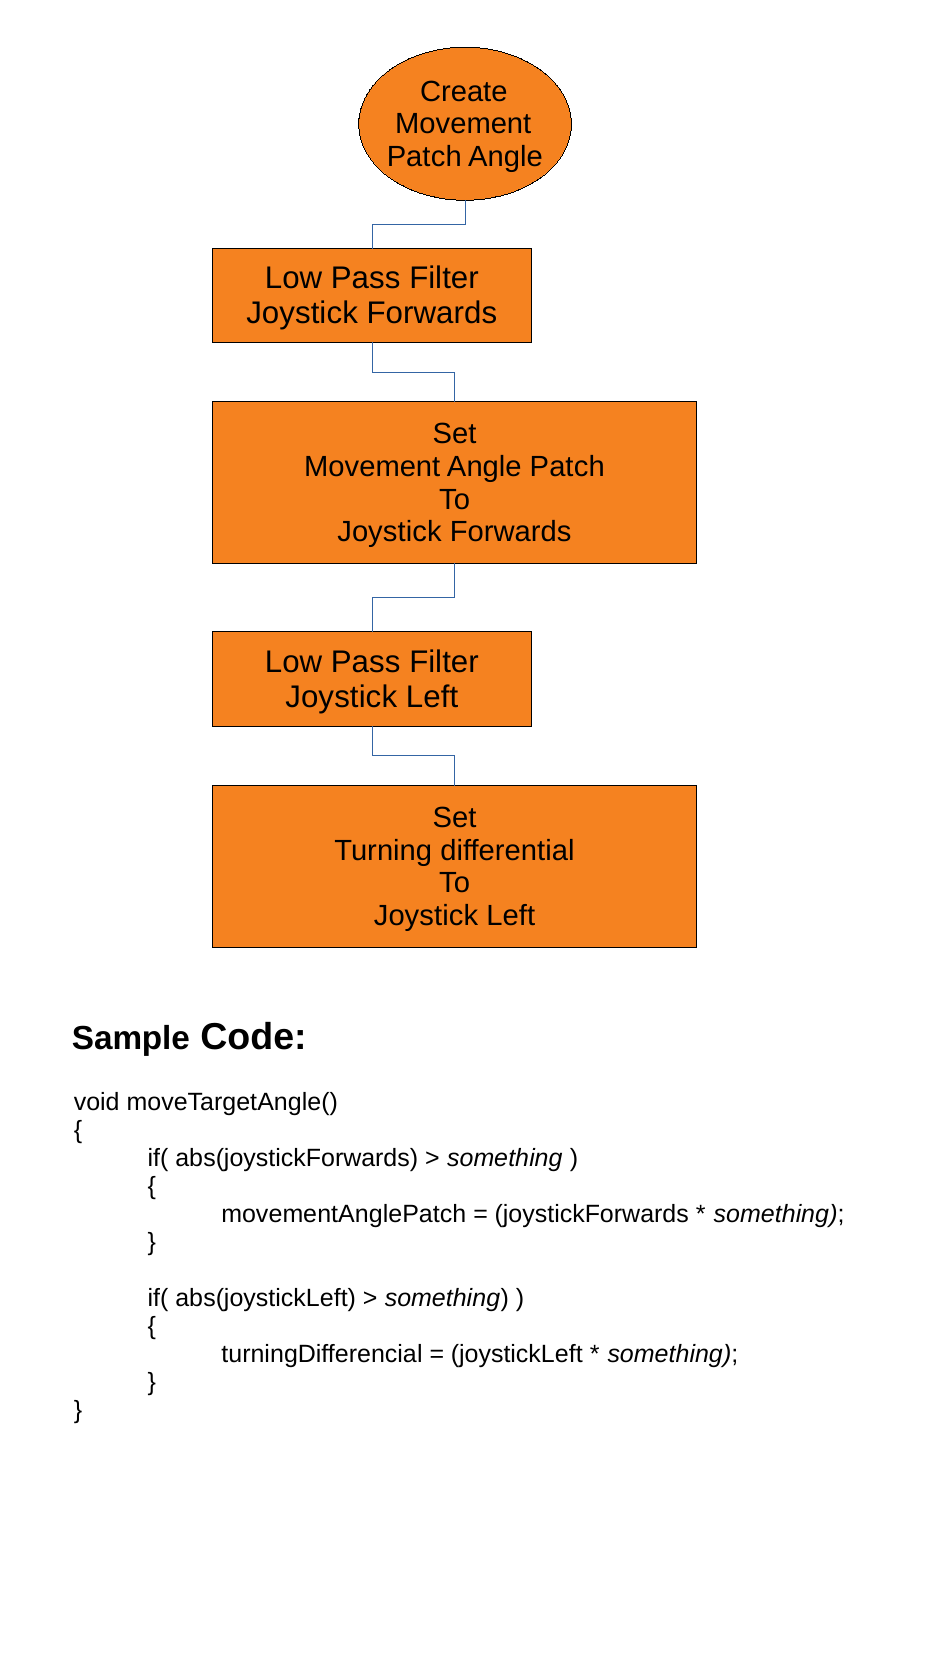

Create
 Movement
Patch Angle
Low Pass Filter
Joystick Forwards
Set
Movement Angle Patch
To
Joystick Forwards
Low Pass Filter
Joystick Left
Set
Turning differential
To
Joystick Left
Sample Code:
void moveTargetAngle()
{
	if( abs(joystickForwards) > something )
	{
		movementAnglePatch = (joystickForwards * something);
	}
	if( abs(joystickLeft) > something) )
	{
		turningDifferencial = (joystickLeft * something);
	}
}